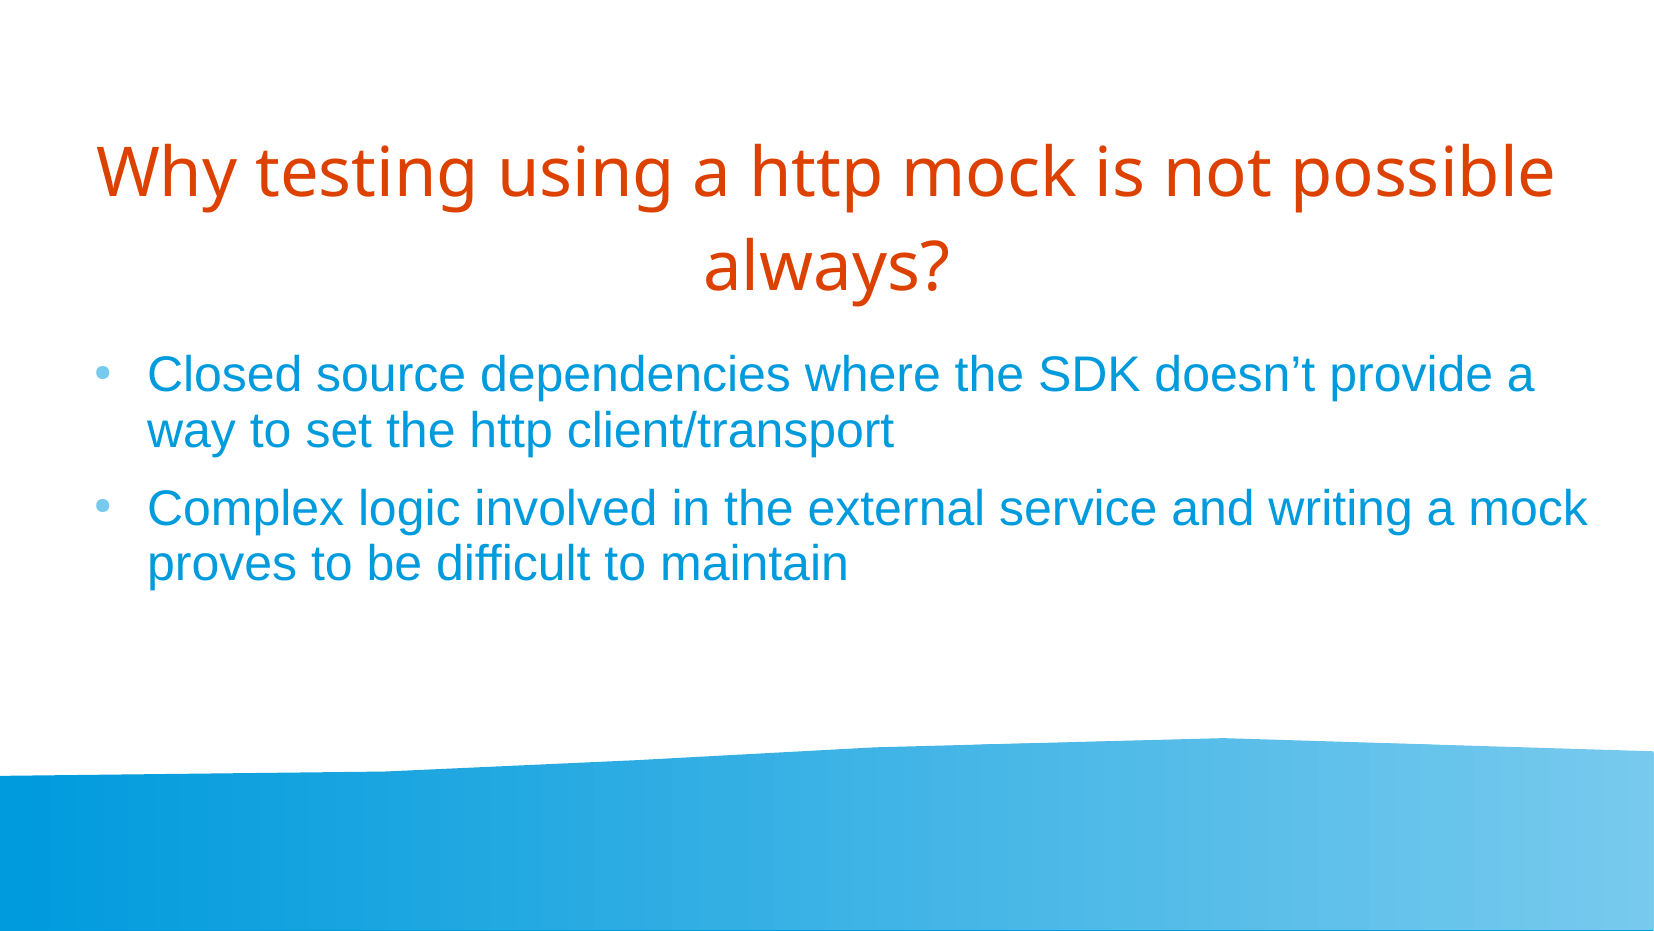

# Why testing using a http mock is not possible always?
Closed source dependencies where the SDK doesn’t provide a way to set the http client/transport
Complex logic involved in the external service and writing a mock proves to be difficult to maintain